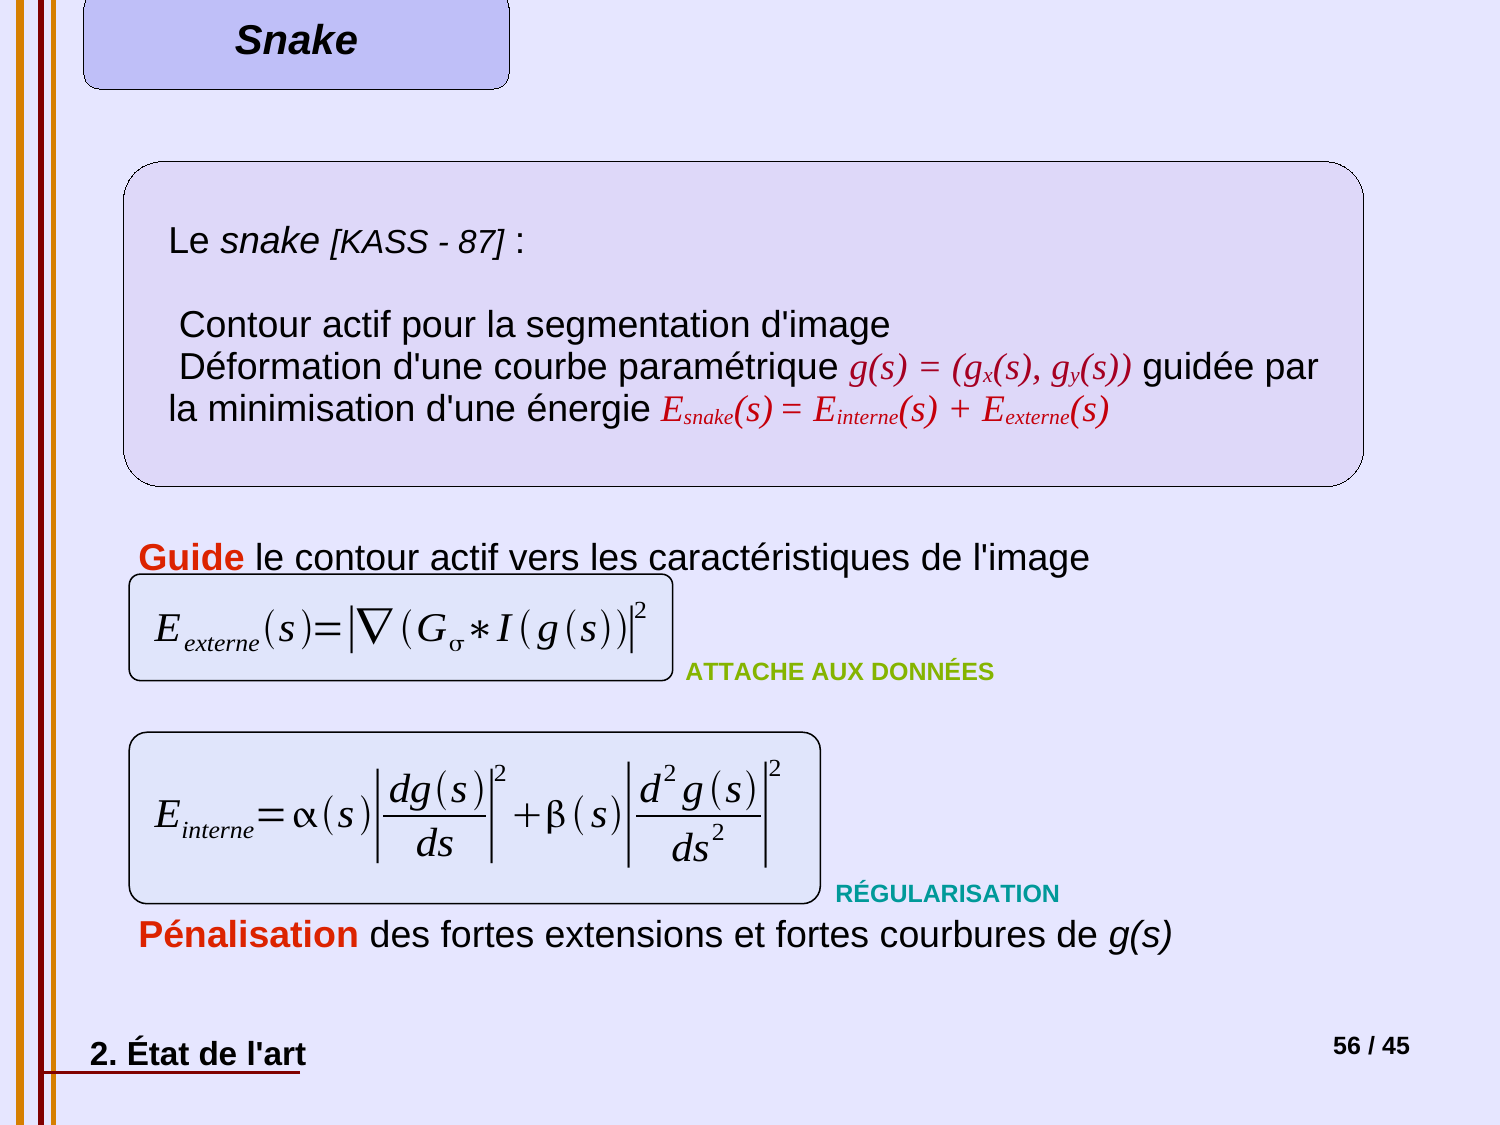

Snake
Le snake [KASS - 87] :
 Contour actif pour la segmentation d'image
 Déformation d'une courbe paramétrique g(s) = (gx(s), gy(s)) guidée par la minimisation d'une énergie Esnake(s) = Einterne(s) + Eexterne(s)
Guide le contour actif vers les caractéristiques de l'image
ATTACHE AUX DONNÉES
Pénalisation des fortes extensions et fortes courbures de g(s)
RÉGULARISATION
56
# 2. État de l'art